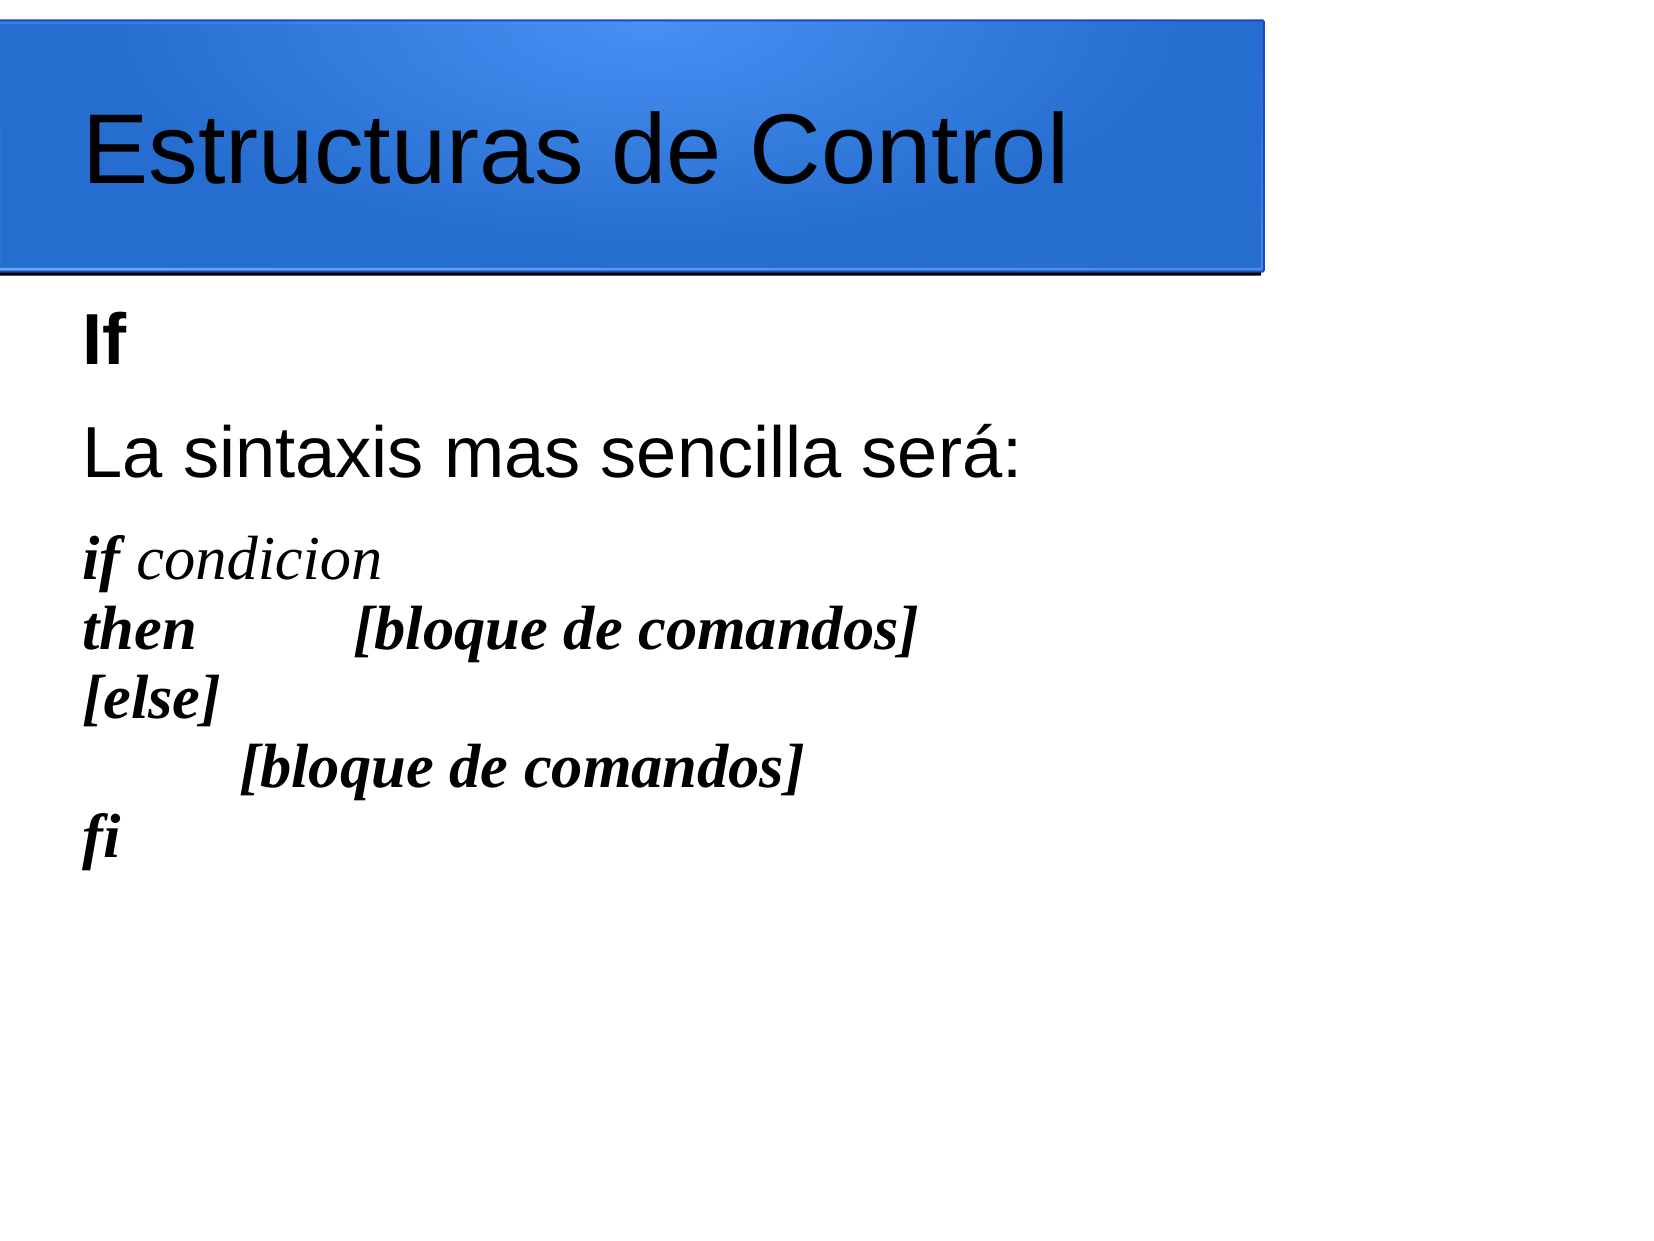

# Estructuras de Control
If
La sintaxis mas sencilla será:
if condicion 
then          [bloque de comandos]
[else]
          [bloque de comandos]
fi